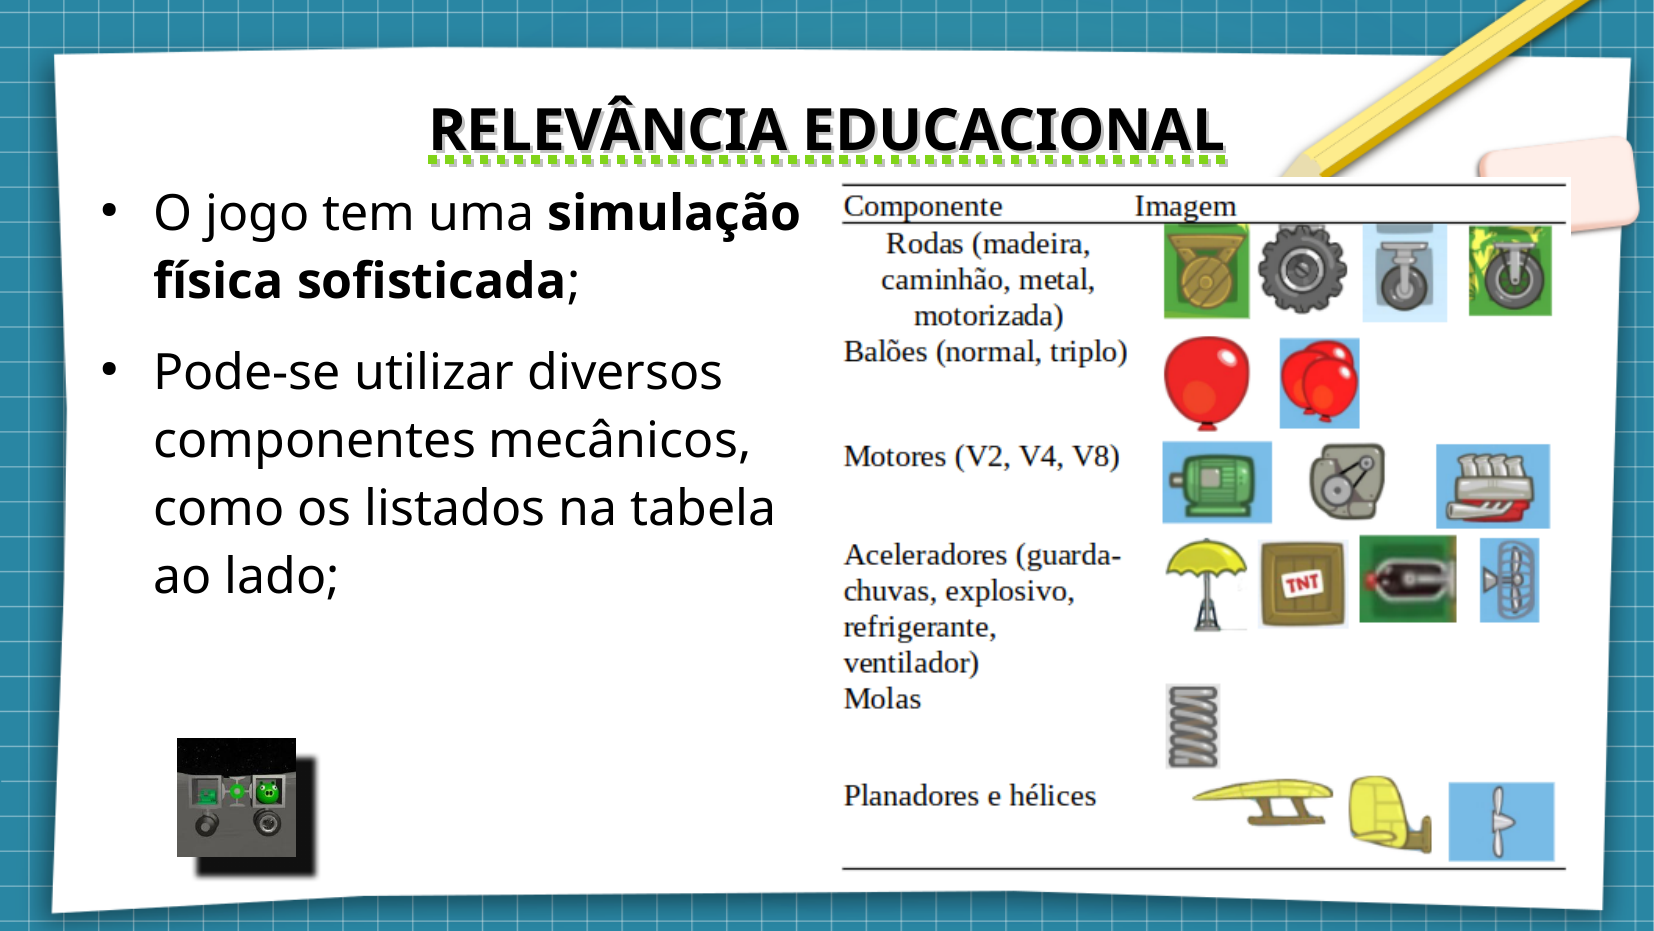

# Relevância educacional
O jogo tem uma simulação física sofisticada;
Pode-se utilizar diversos componentes mecânicos, como os listados na tabela ao lado;